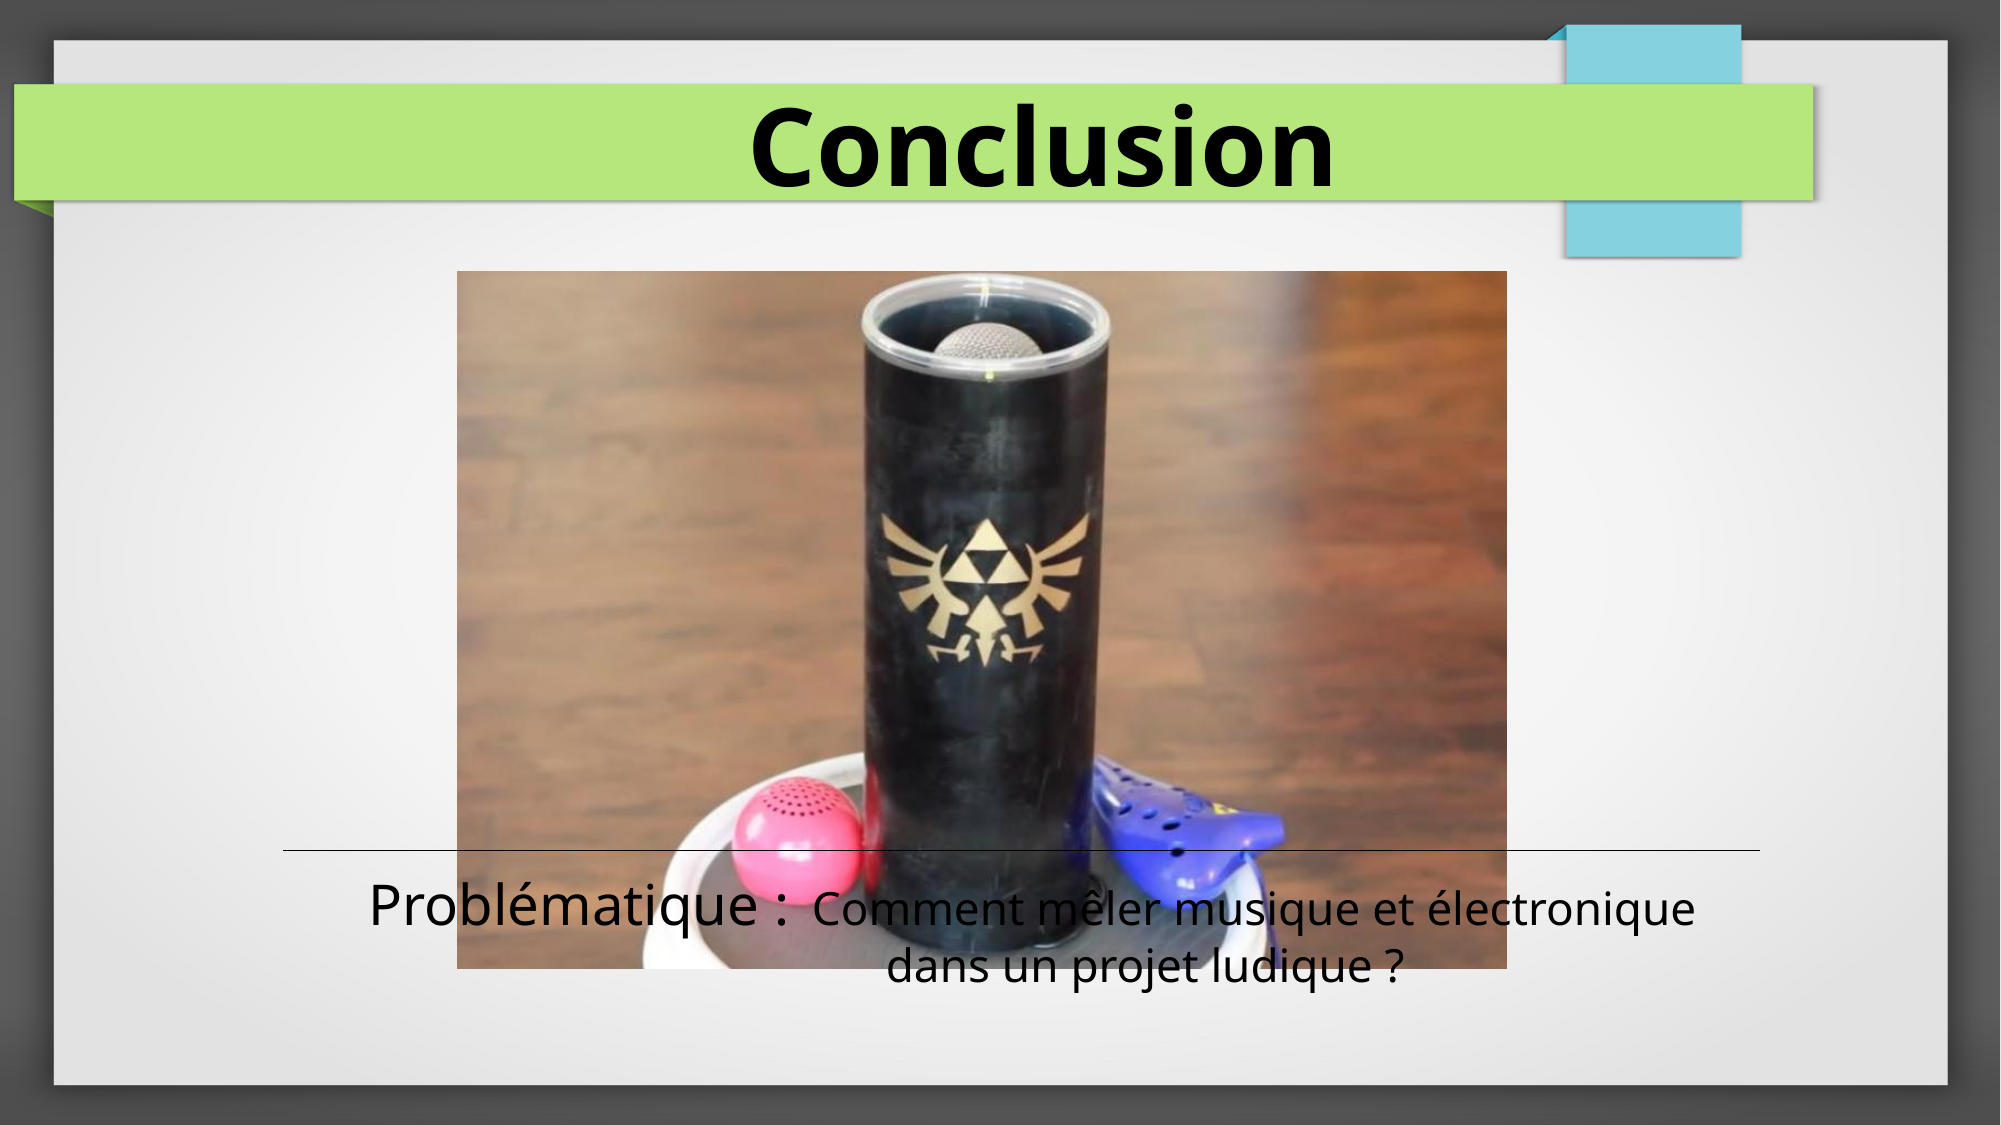

Conclusion
Problématique : 	Comment mêler musique et électronique 							dans un projet ludique ?